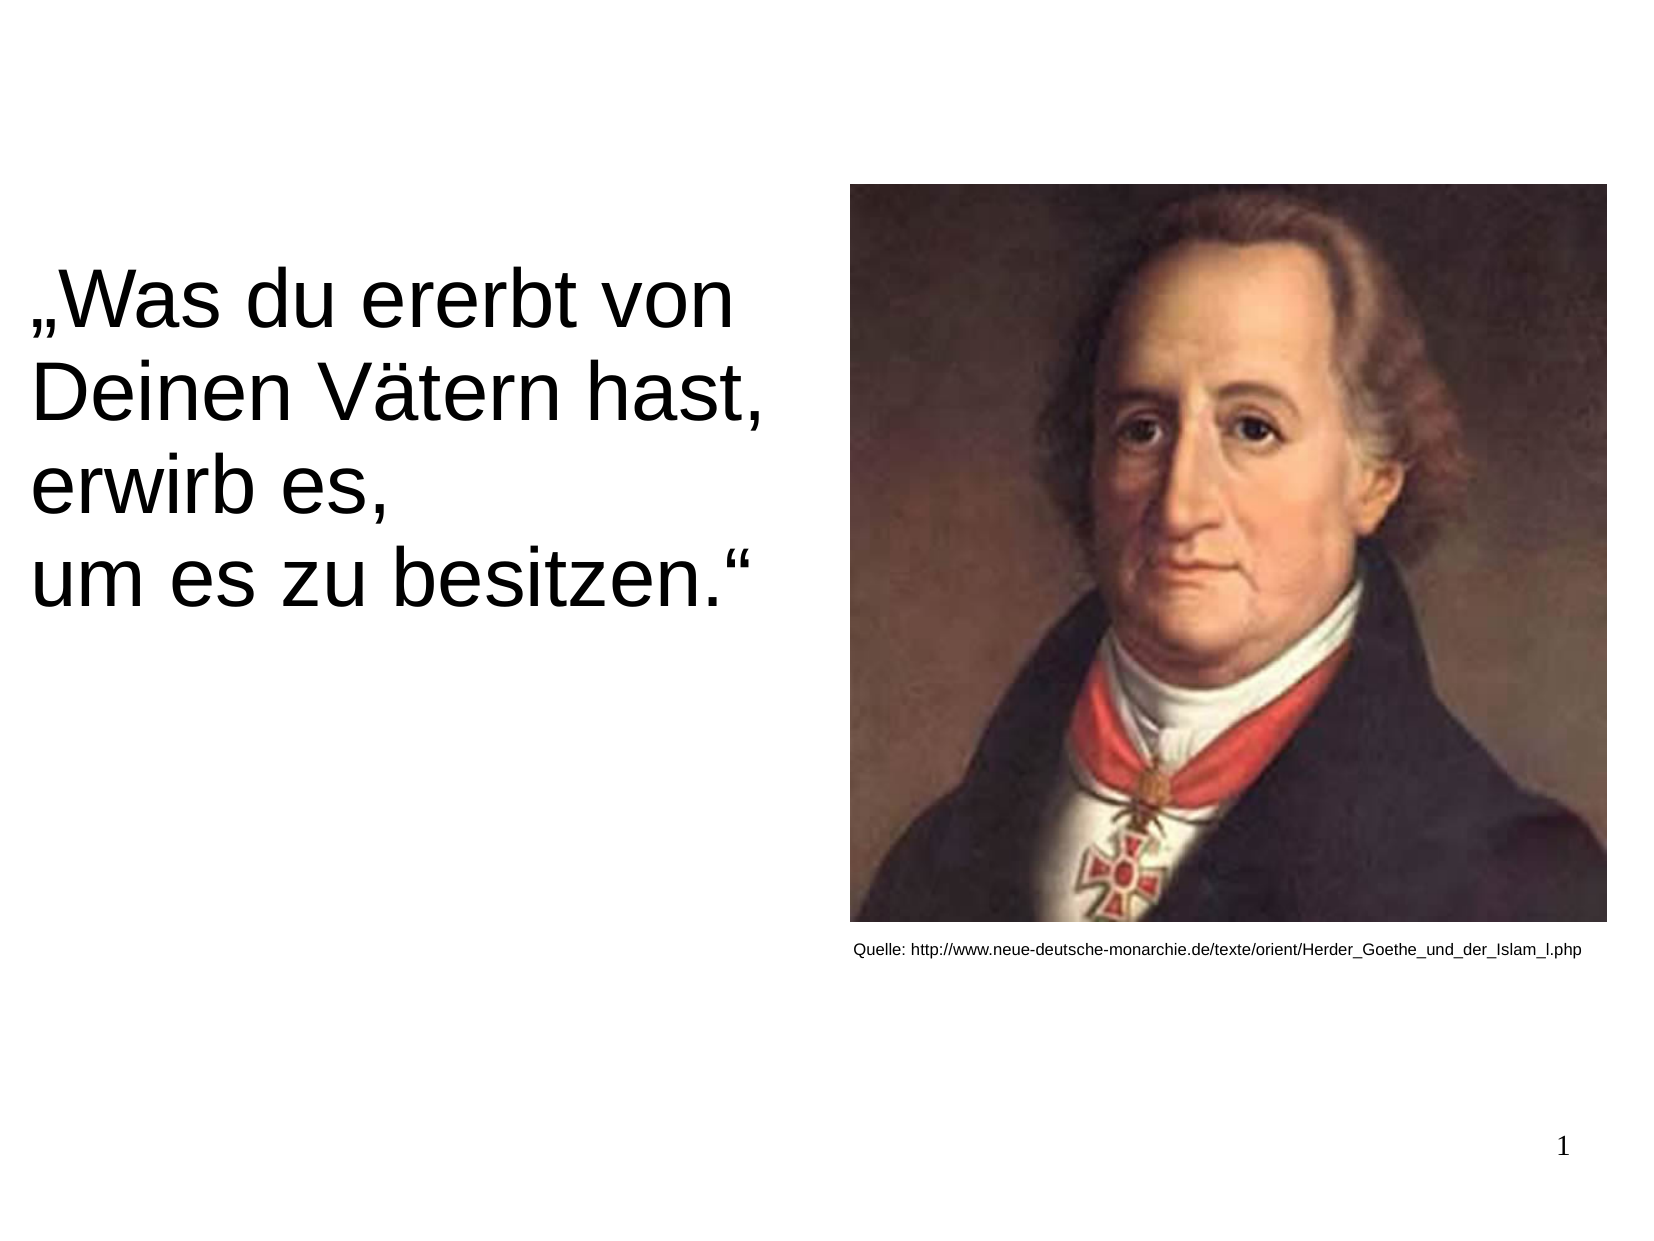

„Was du ererbt von Deinen Vätern hast, erwirb es,
um es zu besitzen.“
Quelle: http://www.neue-deutsche-monarchie.de/texte/orient/Herder_Goethe_und_der_Islam_l.php
1